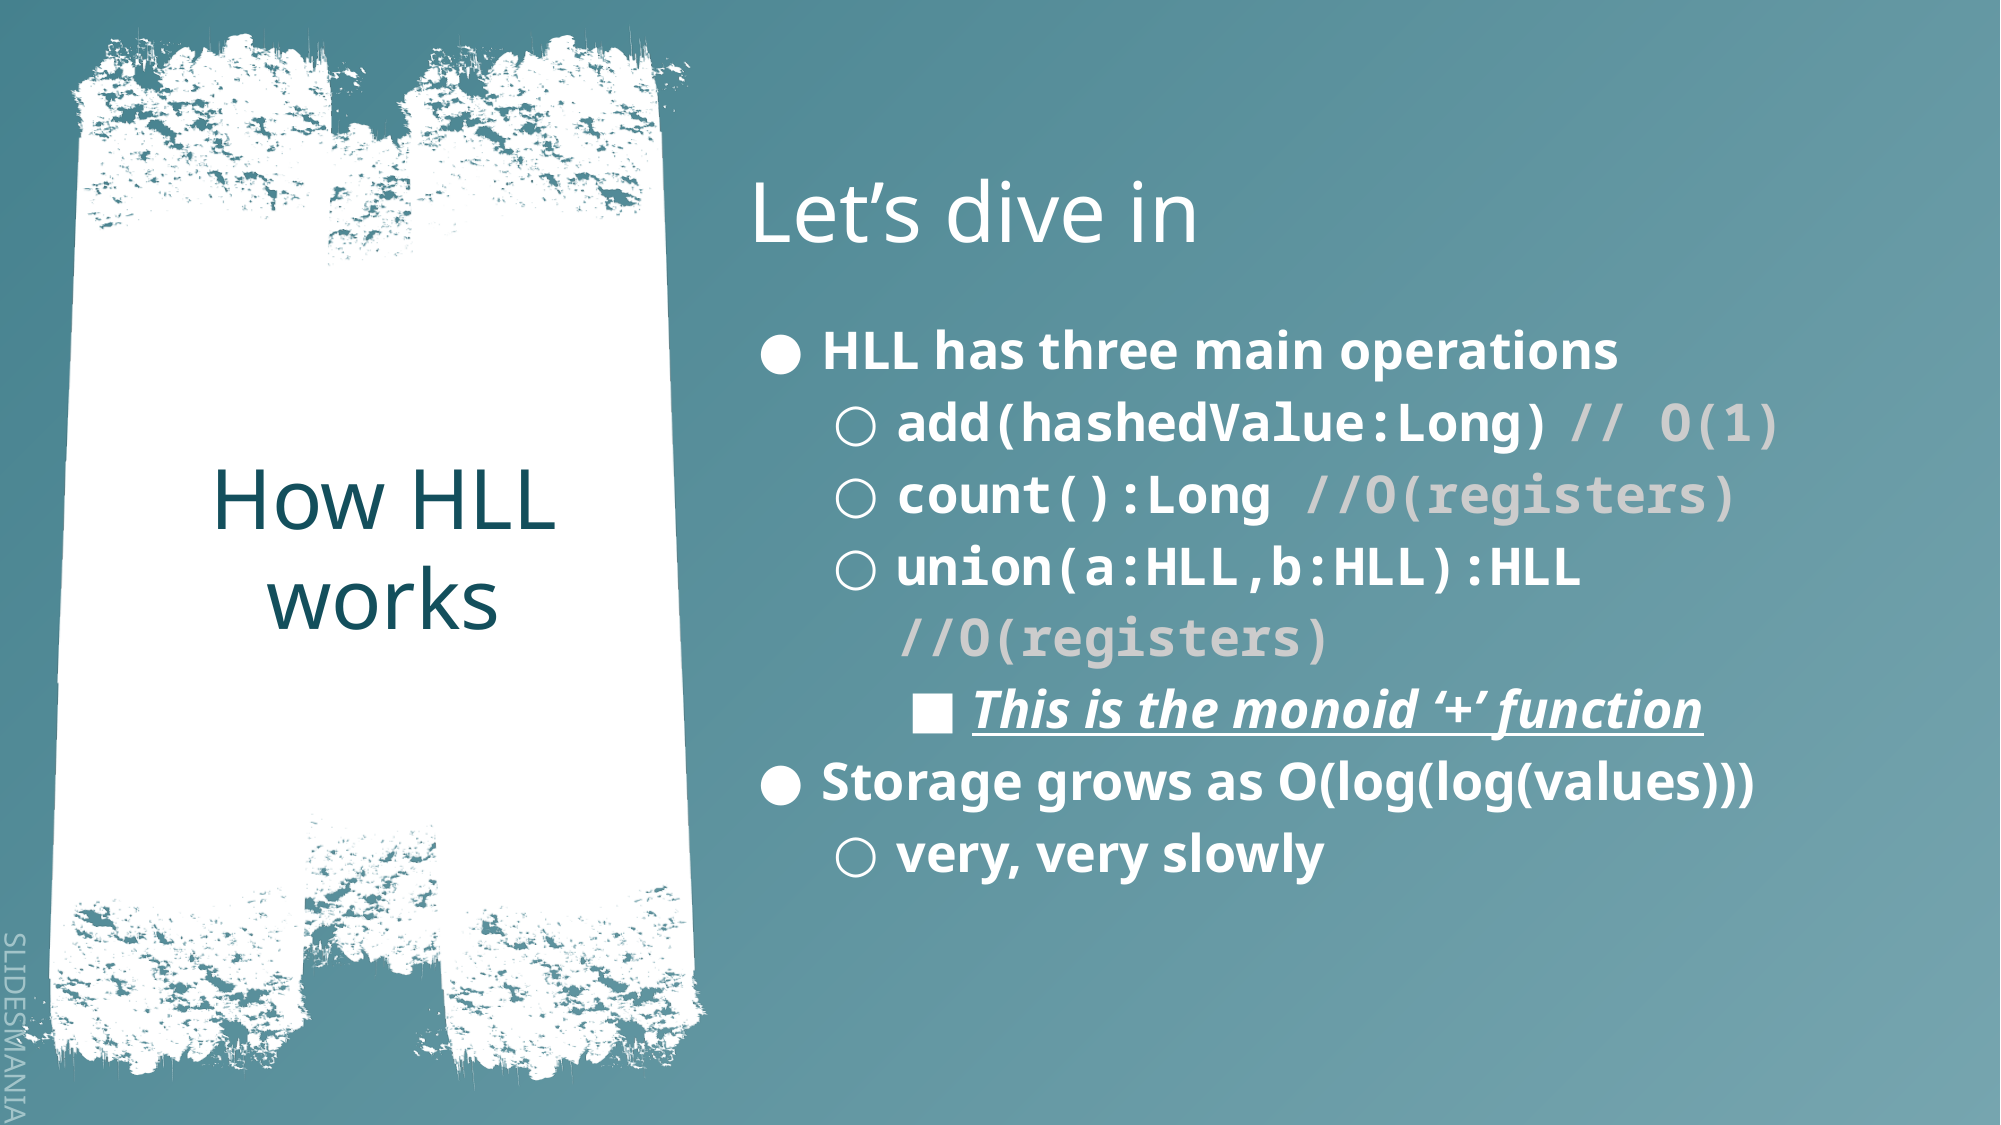

Let’s dive in
# How HLL works
HLL has three main operations
add(hashedValue:Long) // O(1)
count():Long //O(registers)
union(a:HLL,b:HLL):HLL //O(registers)
This is the monoid ‘+’ function
Storage grows as O(log(log(values)))
very, very slowly